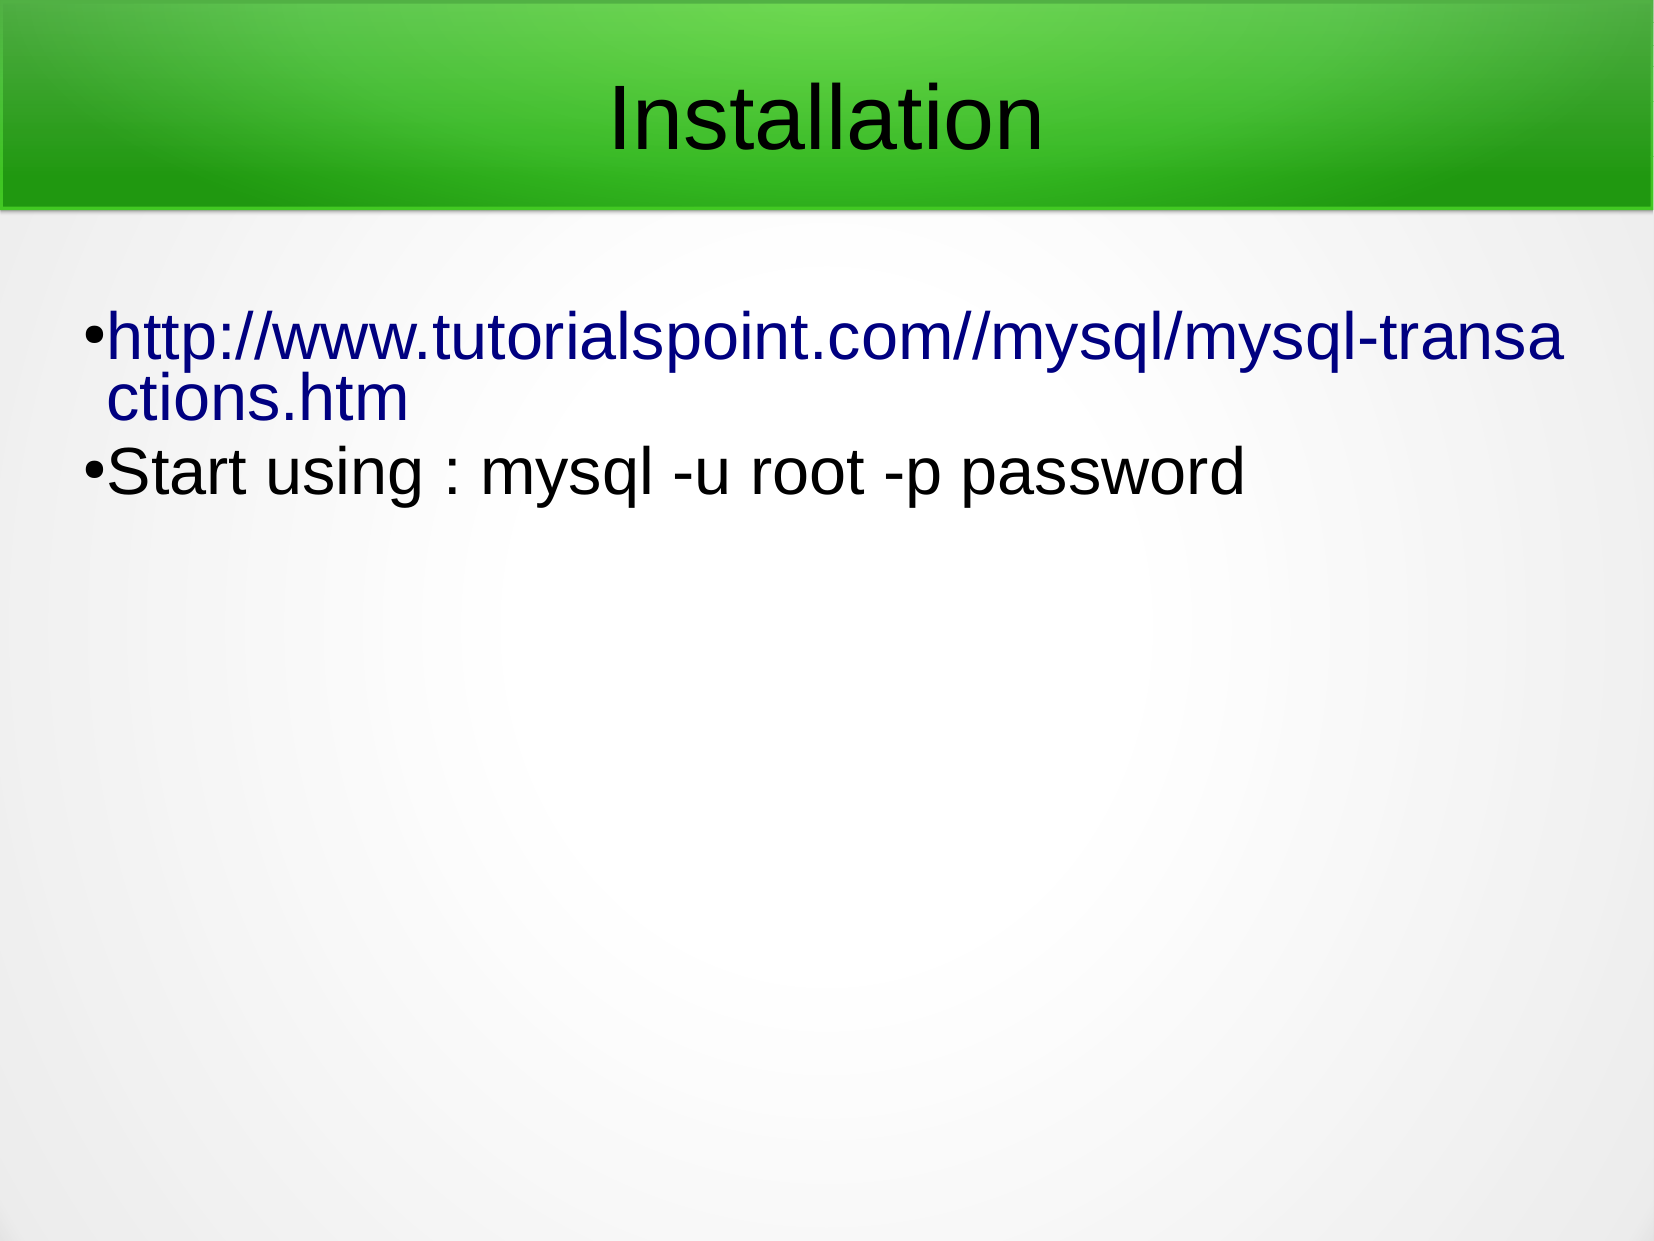

# Installation
http://www.tutorialspoint.com//mysql/mysql-transactions.htm
Start using : mysql -u root -p password